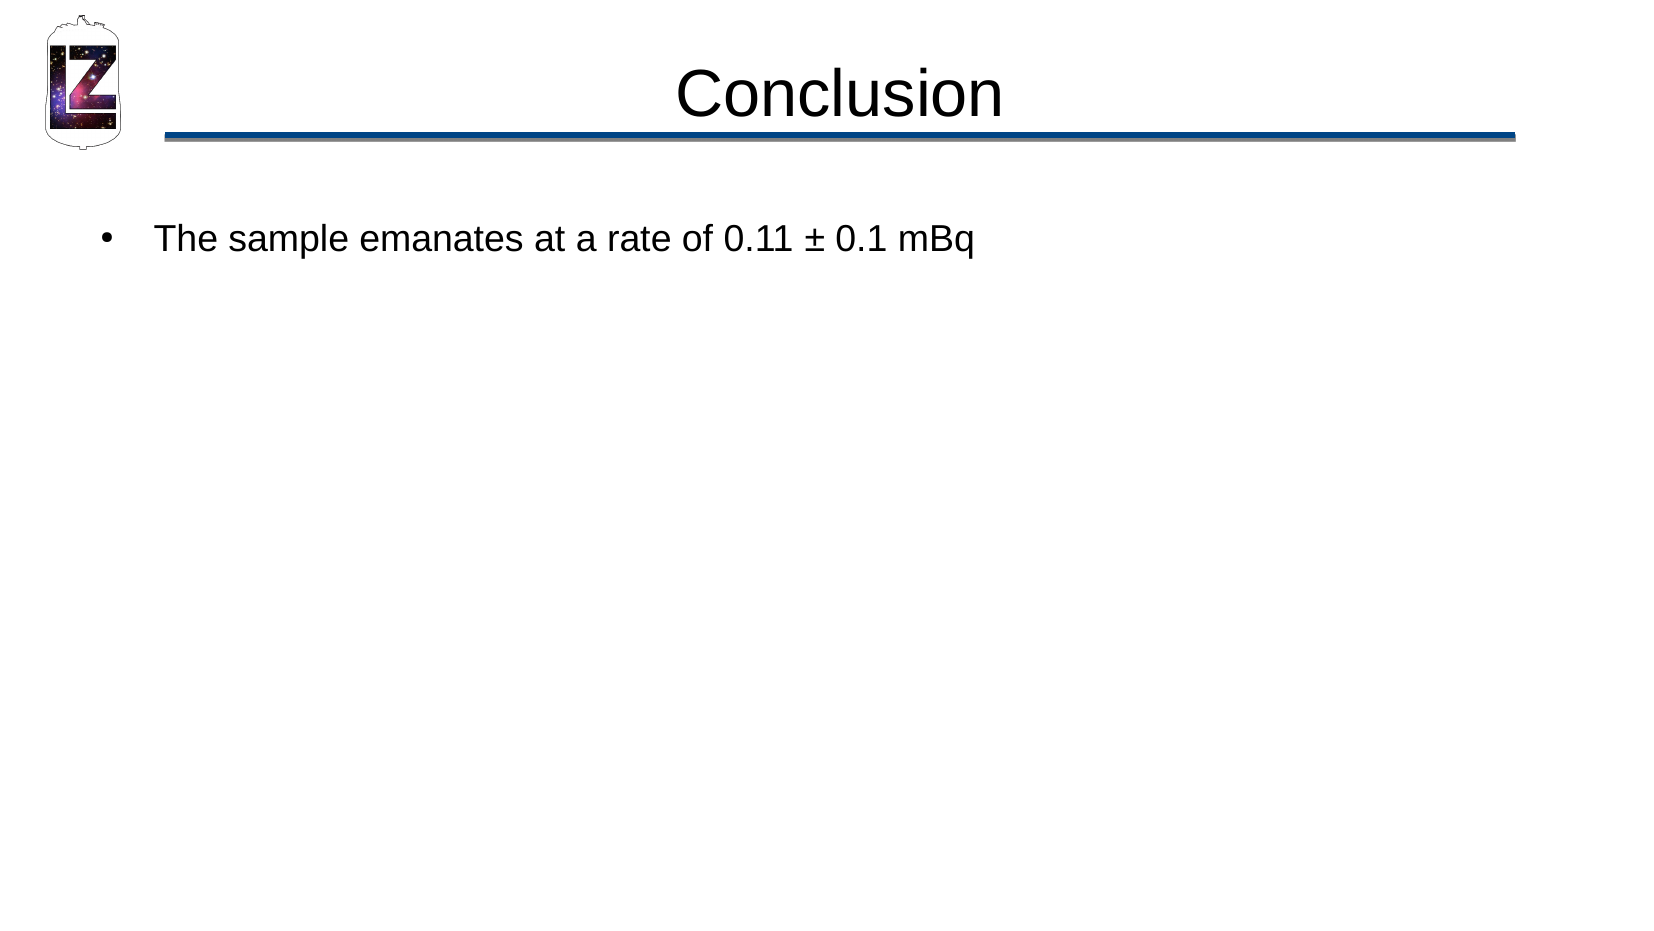

# Conclusion
The sample emanates at a rate of 0.11 ± 0.1 mBq